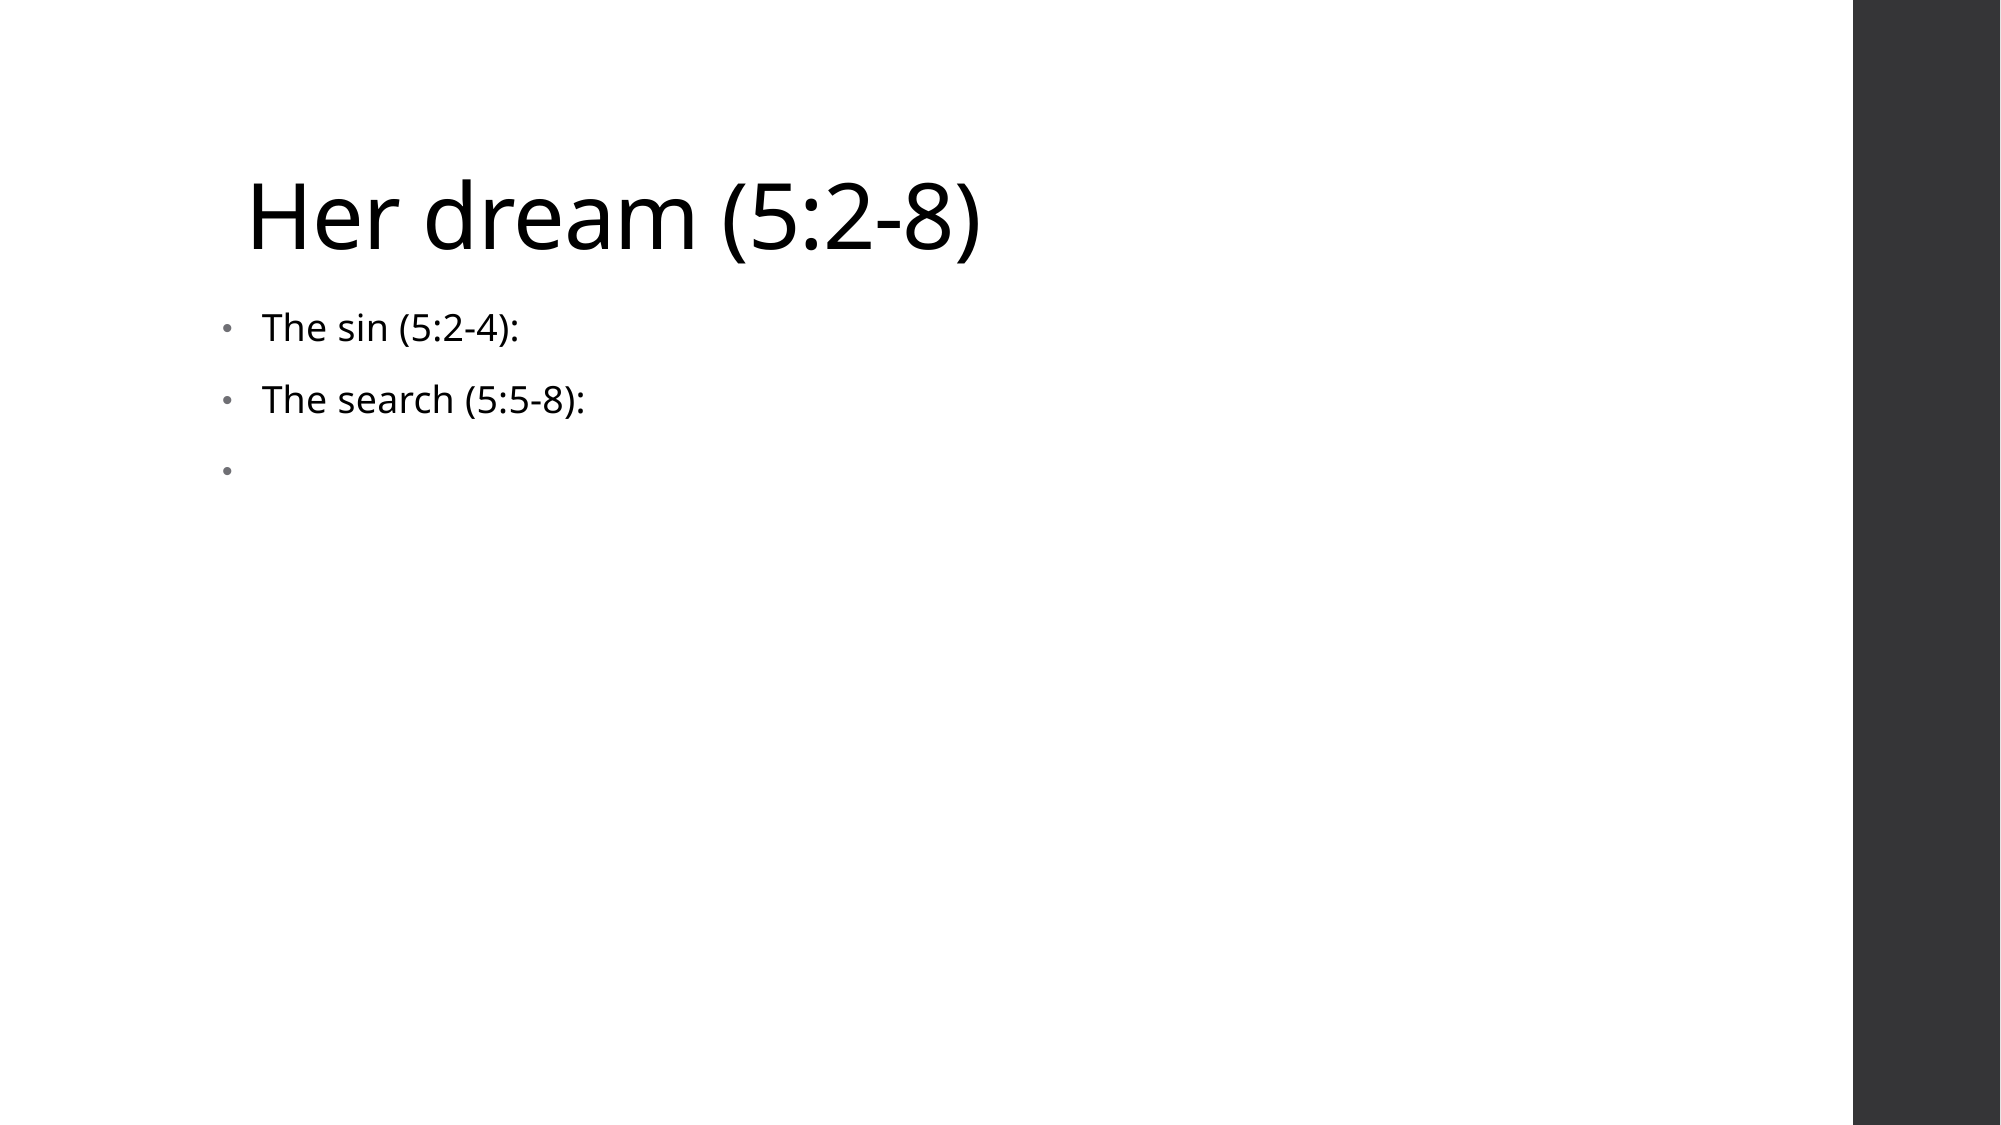

# Her dream (5:2-8)
 The sin (5:2-4):
 The search (5:5-8):